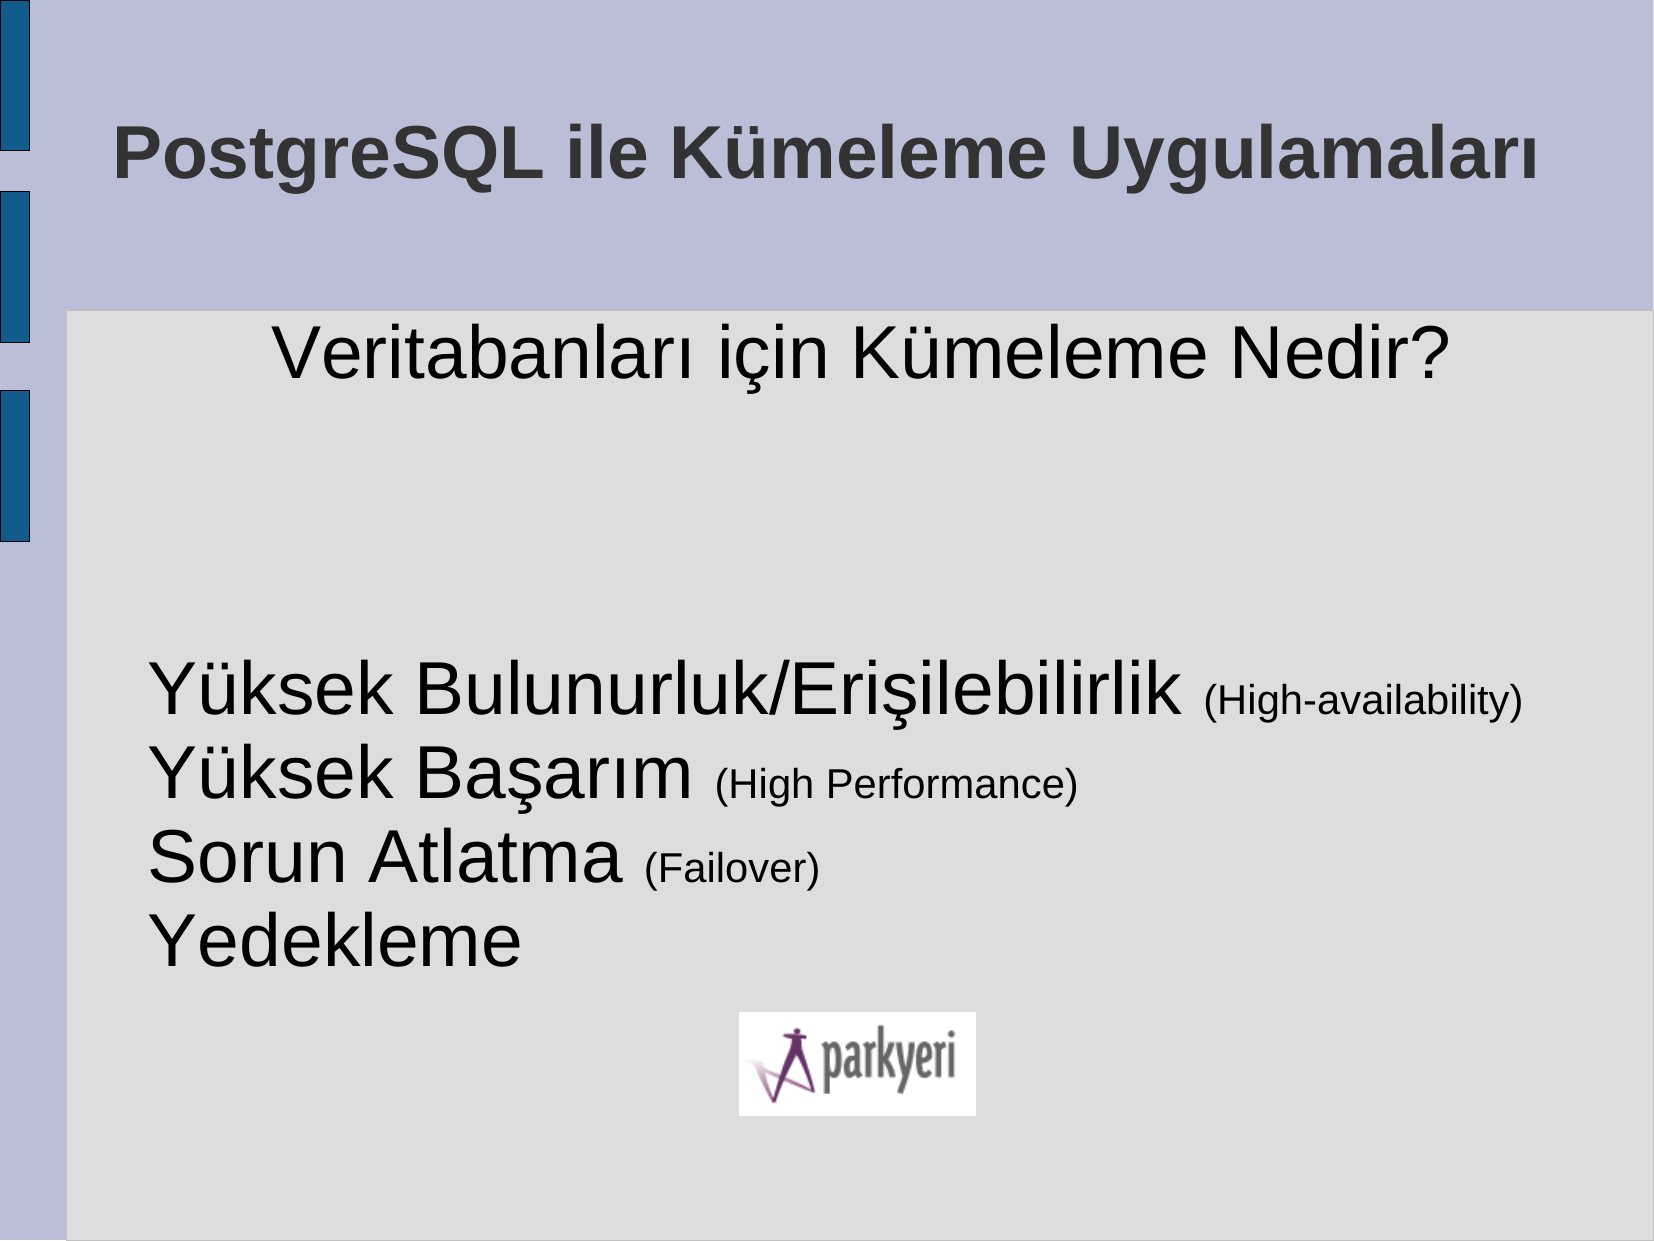

# PostgreSQL ile Kümeleme Uygulamaları
Veritabanları için Kümeleme Nedir?
Yüksek Bulunurluk/Erişilebilirlik (High-availability)
Yüksek Başarım (High Performance)
Sorun Atlatma (Failover)
Yedekleme